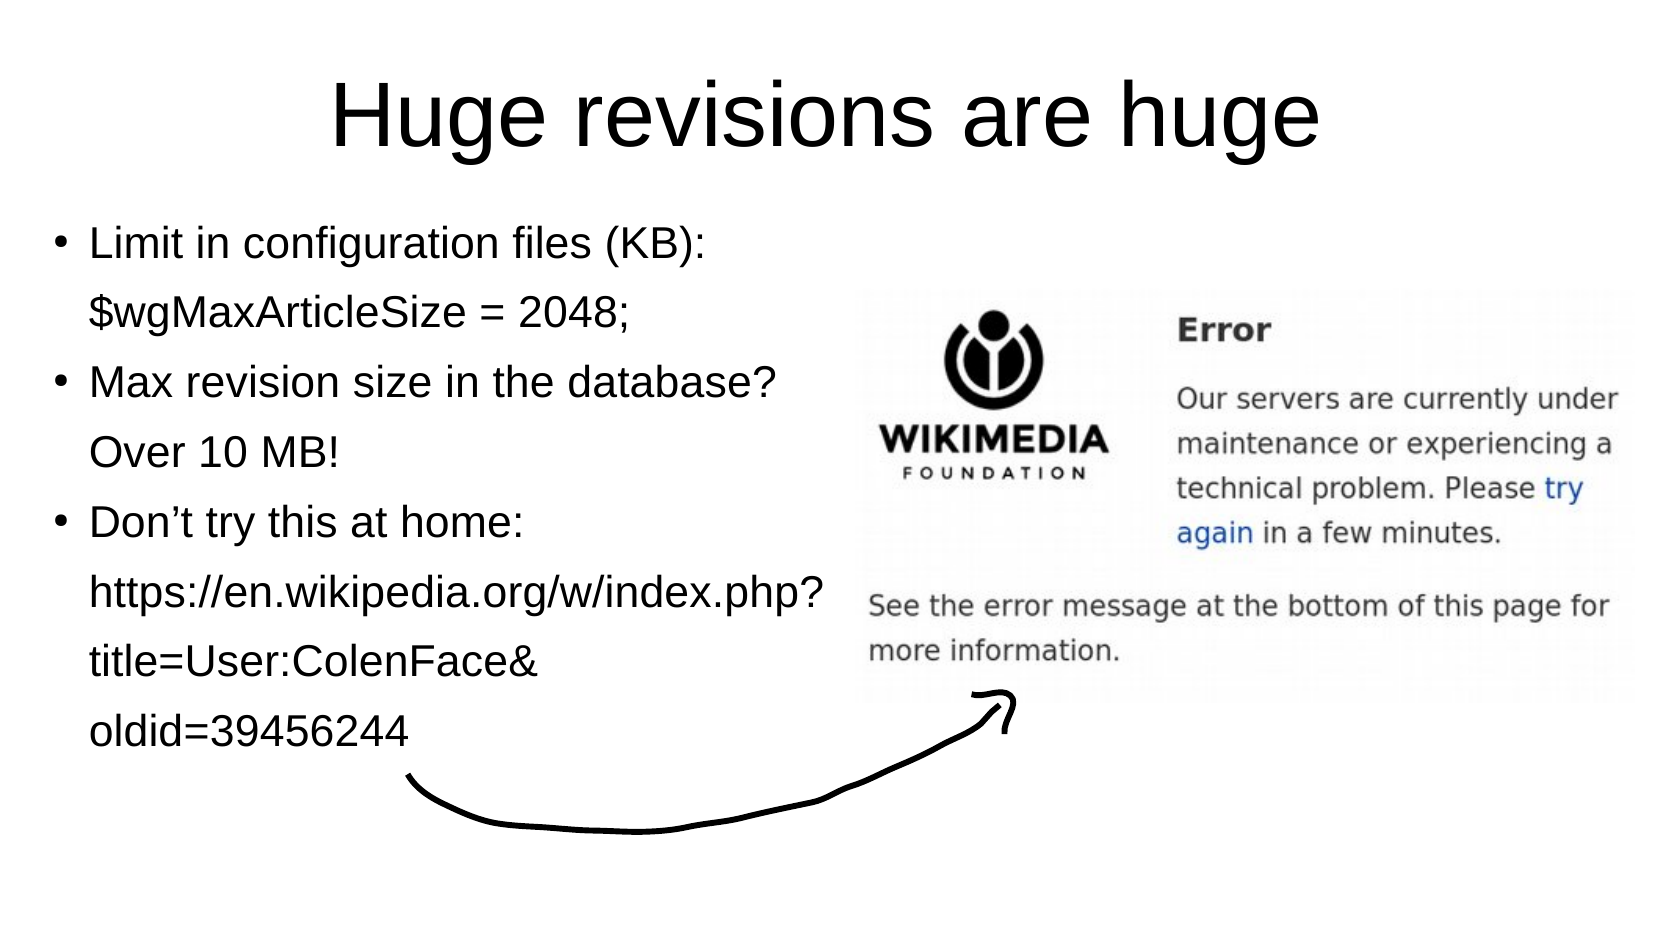

# Huge revisions are huge
Limit in configuration files (KB):
$wgMaxArticleSize = 2048;
Max revision size in the database?
Over 10 MB!
Don’t try this at home:
https://en.wikipedia.org/w/index.php?
title=User:ColenFace&
oldid=39456244